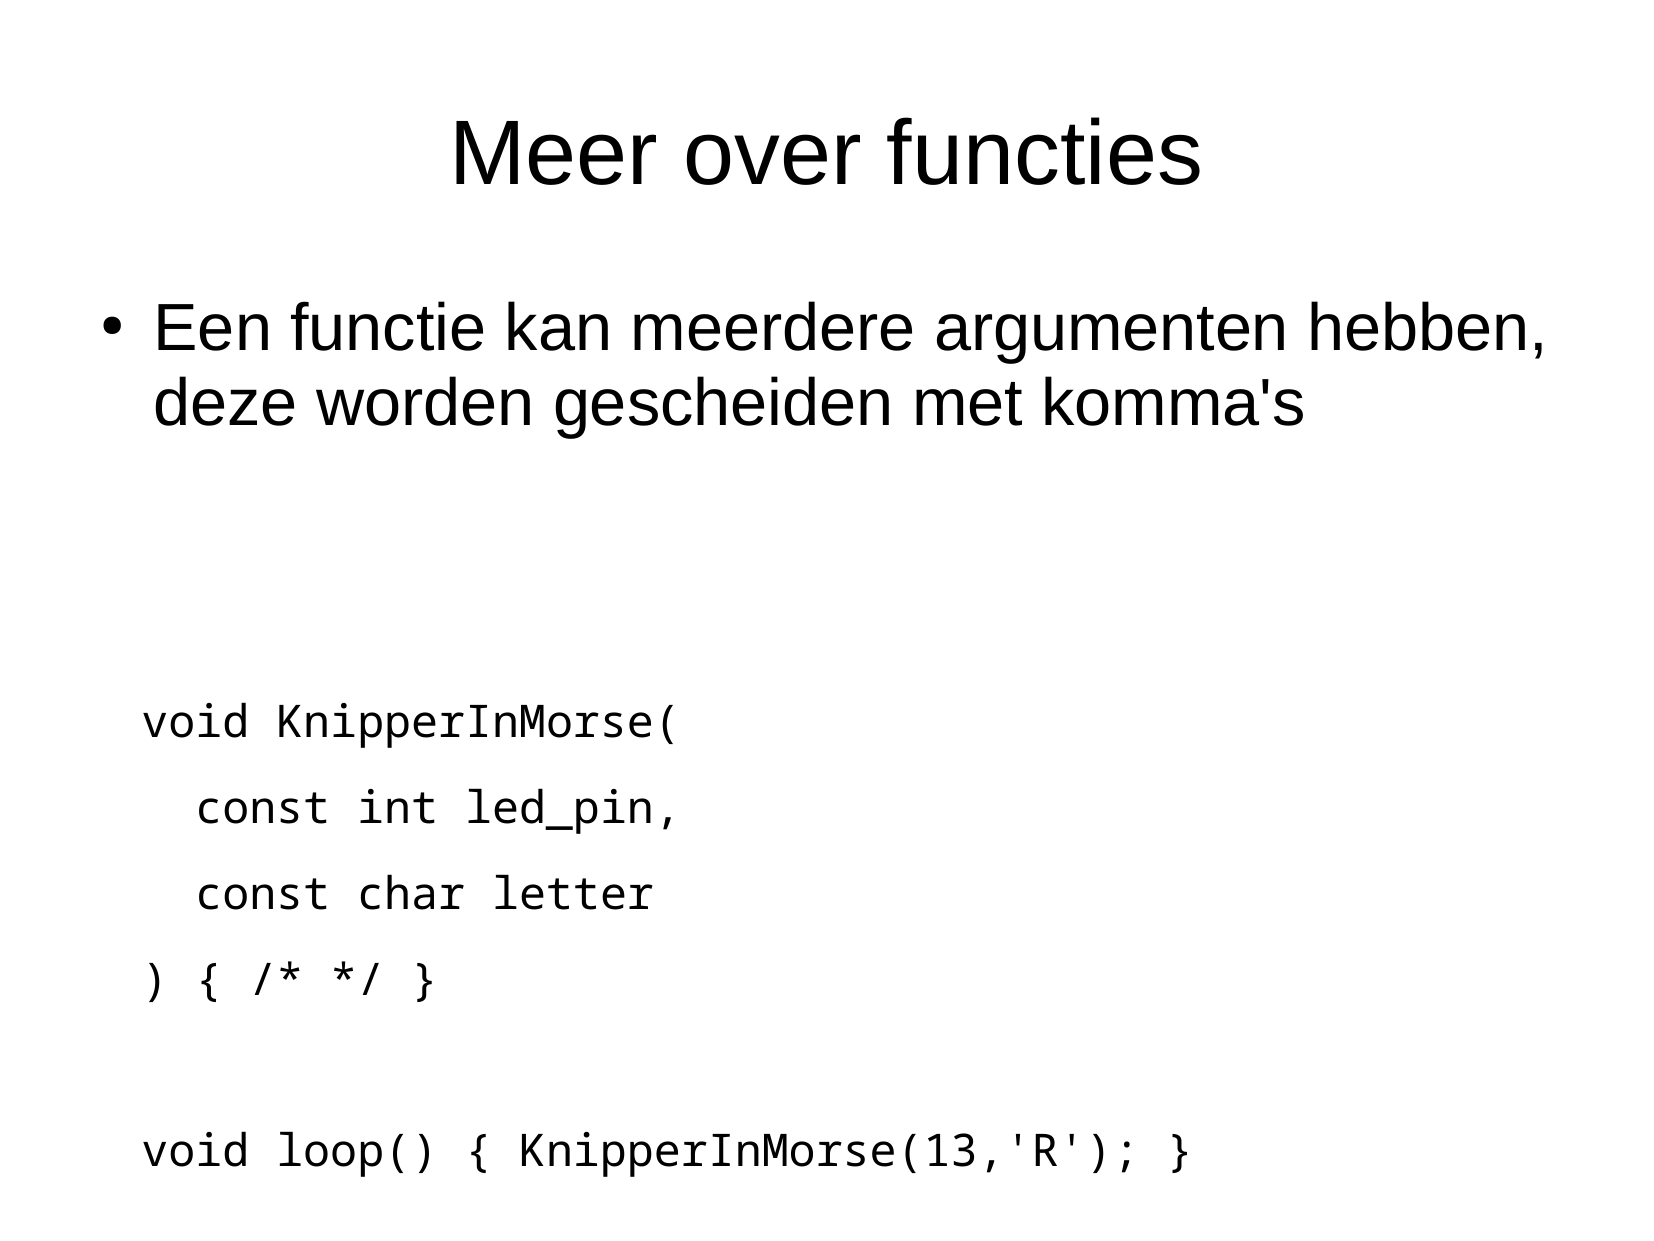

# Meer over functies
Een functie kan meerdere argumenten hebben, deze worden gescheiden met komma's
void KnipperInMorse(
 const int led_pin,
 const char letter
) { /* */ }
void loop() { KnipperInMorse(13,'R'); }